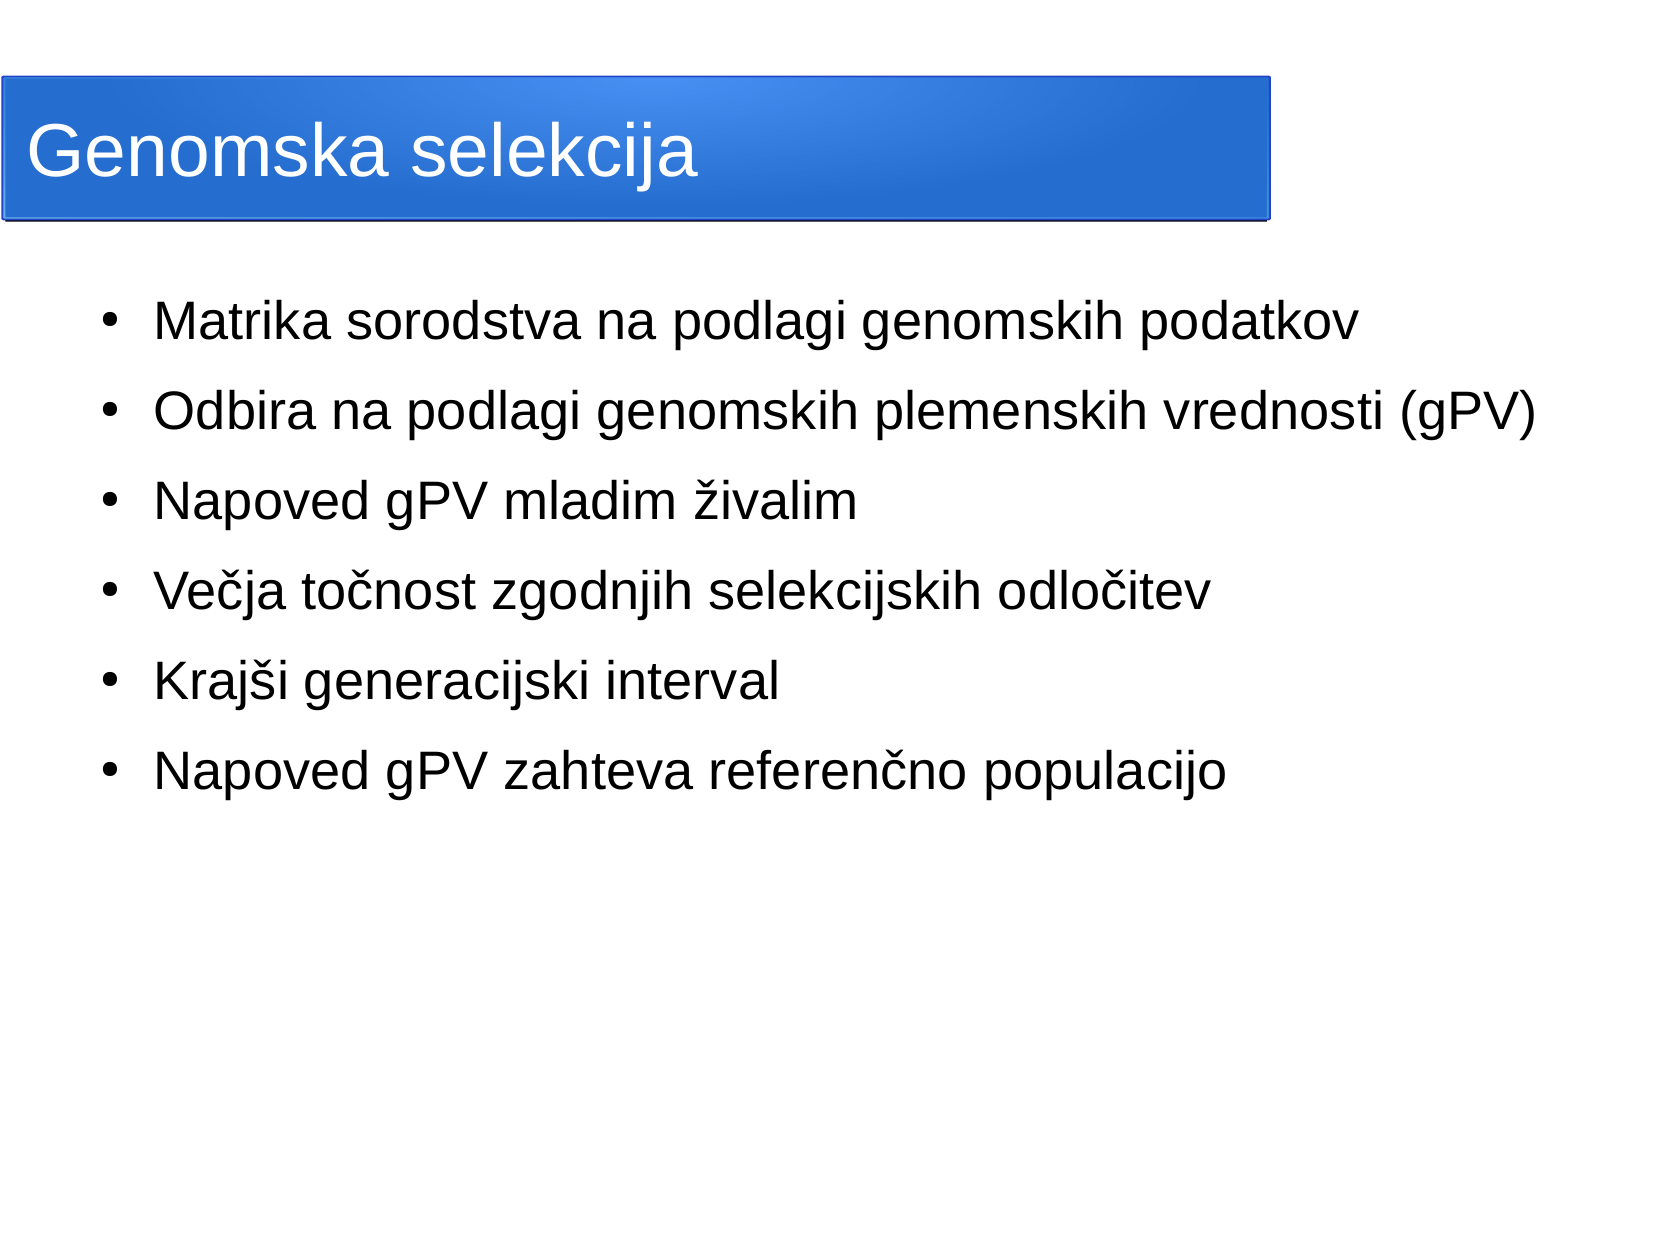

# Genomska selekcija
Matrika sorodstva na podlagi genomskih podatkov
Odbira na podlagi genomskih plemenskih vrednosti (gPV)
Napoved gPV mladim živalim
Večja točnost zgodnjih selekcijskih odločitev
Krajši generacijski interval
Napoved gPV zahteva referenčno populacijo